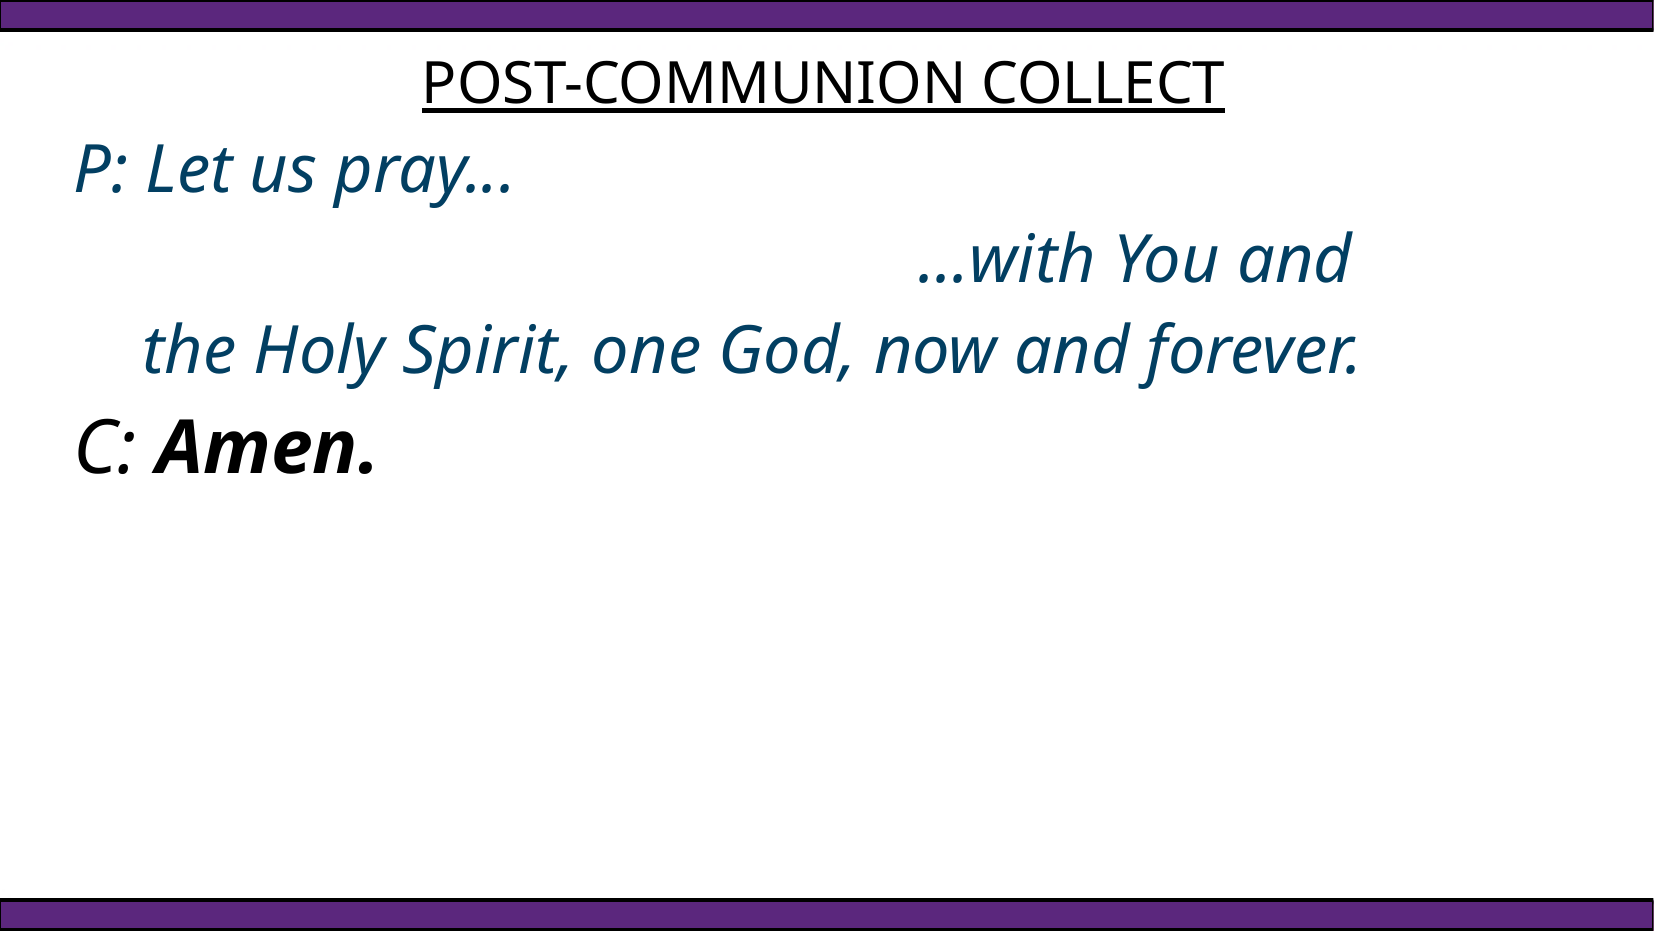

POST-COMMUNION COLLECT
P: Let us pray...
 ...with You and
 the Holy Spirit, one God, now and forever.
C: Amen.